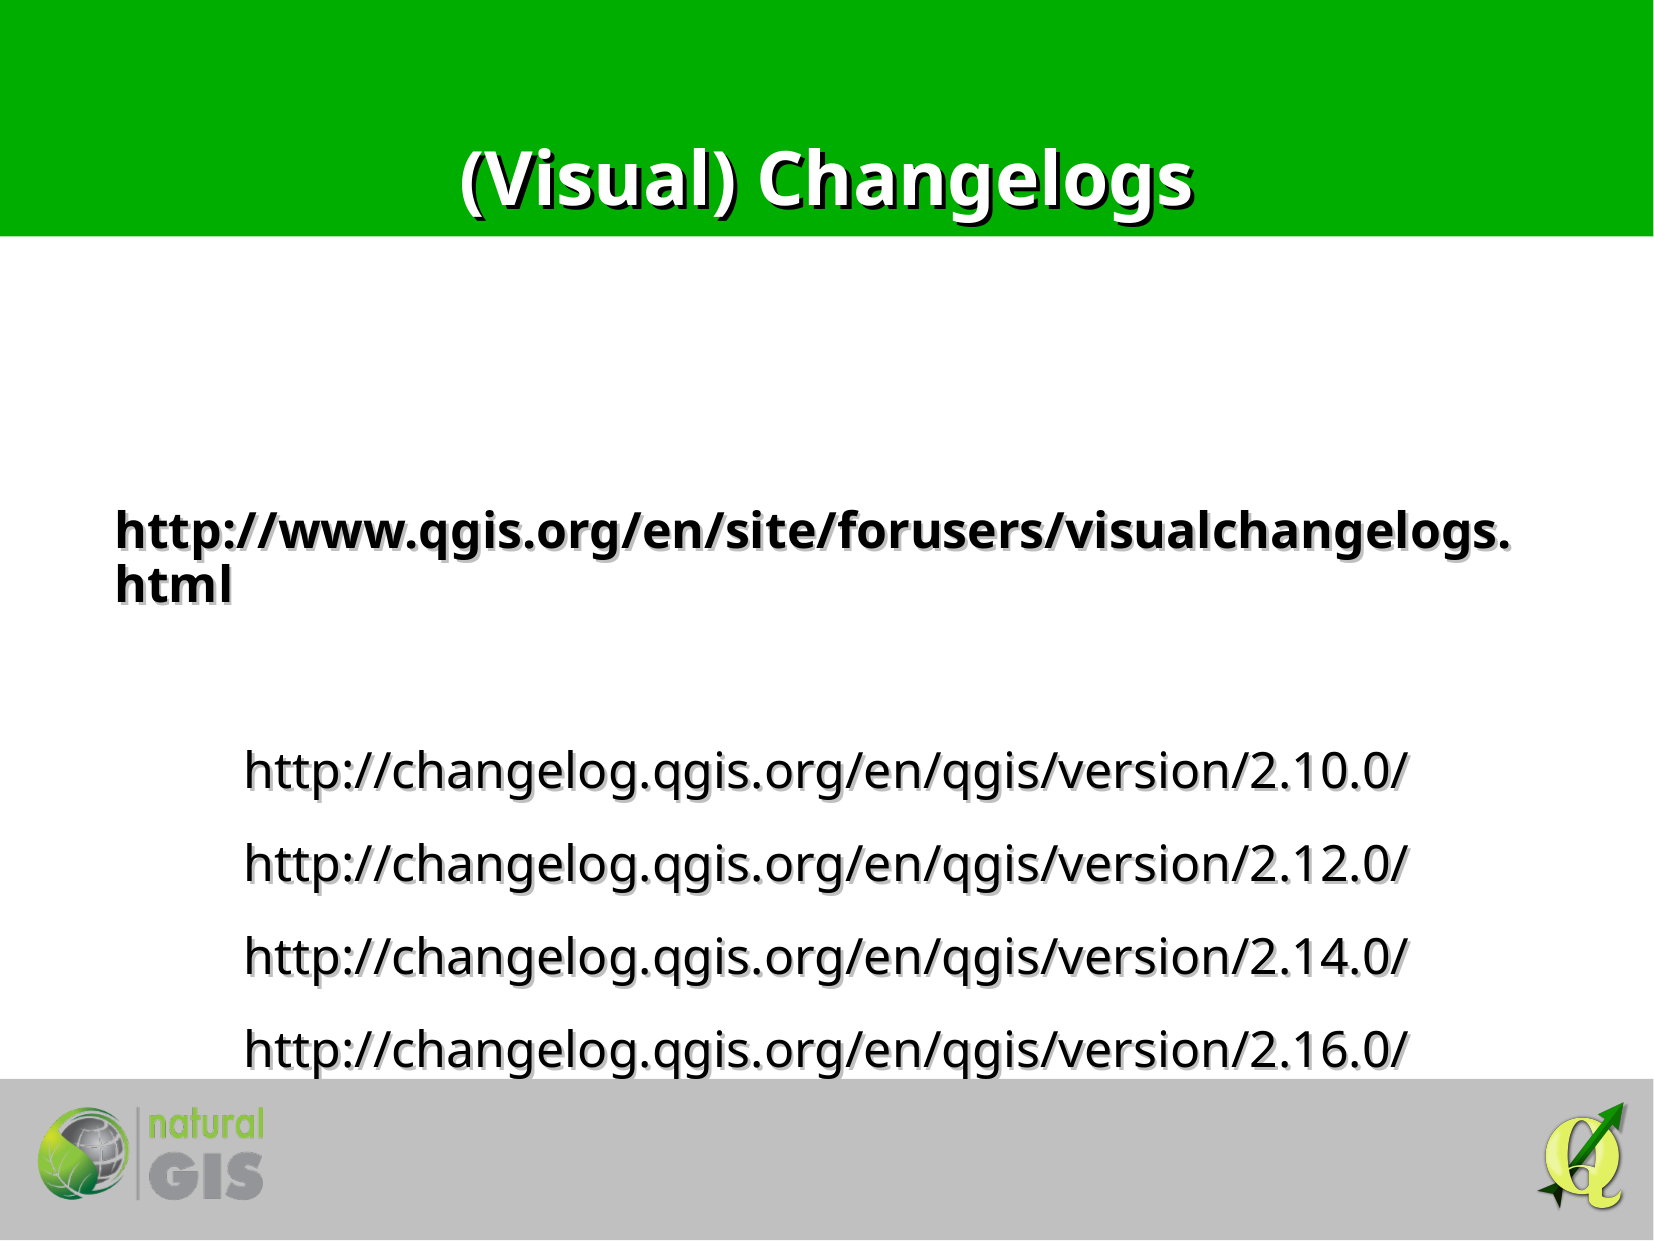

(Visual) Changelogs
 http://www.qgis.org/en/site/forusers/visualchangelogs.html
http://changelog.qgis.org/en/qgis/version/2.10.0/
http://changelog.qgis.org/en/qgis/version/2.12.0/
http://changelog.qgis.org/en/qgis/version/2.14.0/
http://changelog.qgis.org/en/qgis/version/2.16.0/